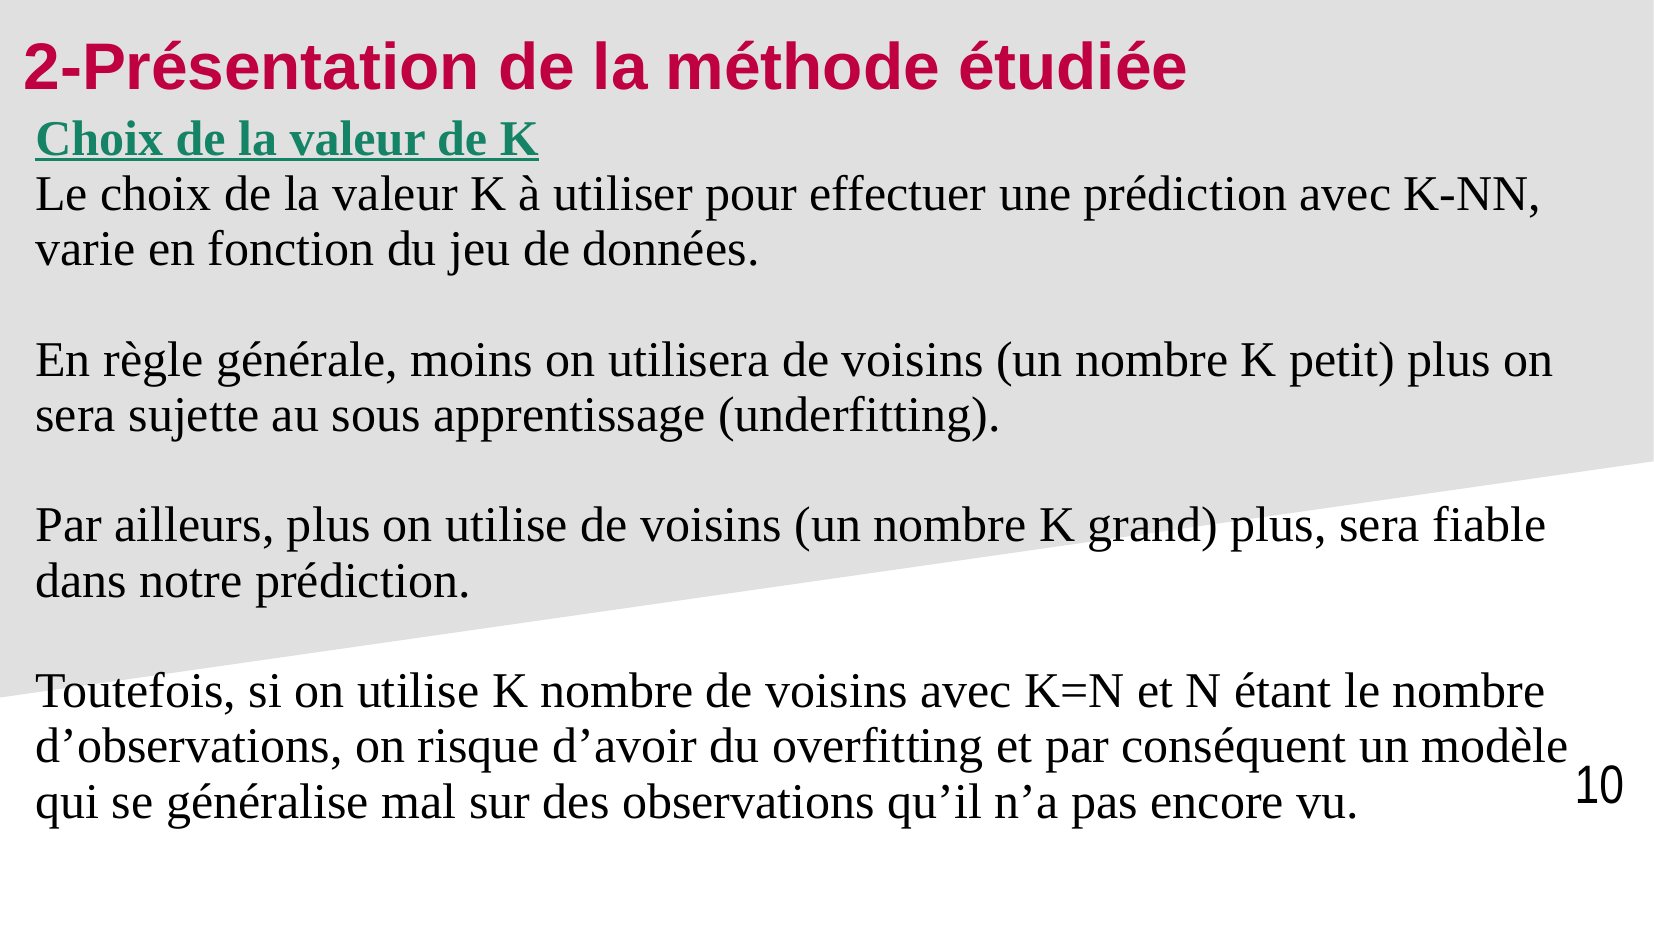

# 2-Présentation de la méthode étudiée
Choix de la valeur de K
Le choix de la valeur K à utiliser pour effectuer une prédiction avec K-NN, varie en fonction du jeu de données.
En règle générale, moins on utilisera de voisins (un nombre K petit) plus on sera sujette au sous apprentissage (underfitting).
Par ailleurs, plus on utilise de voisins (un nombre K grand) plus, sera fiable dans notre prédiction.
Toutefois, si on utilise K nombre de voisins avec K=N et N étant le nombre d’observations, on risque d’avoir du overfitting et par conséquent un modèle qui se généralise mal sur des observations qu’il n’a pas encore vu.
10